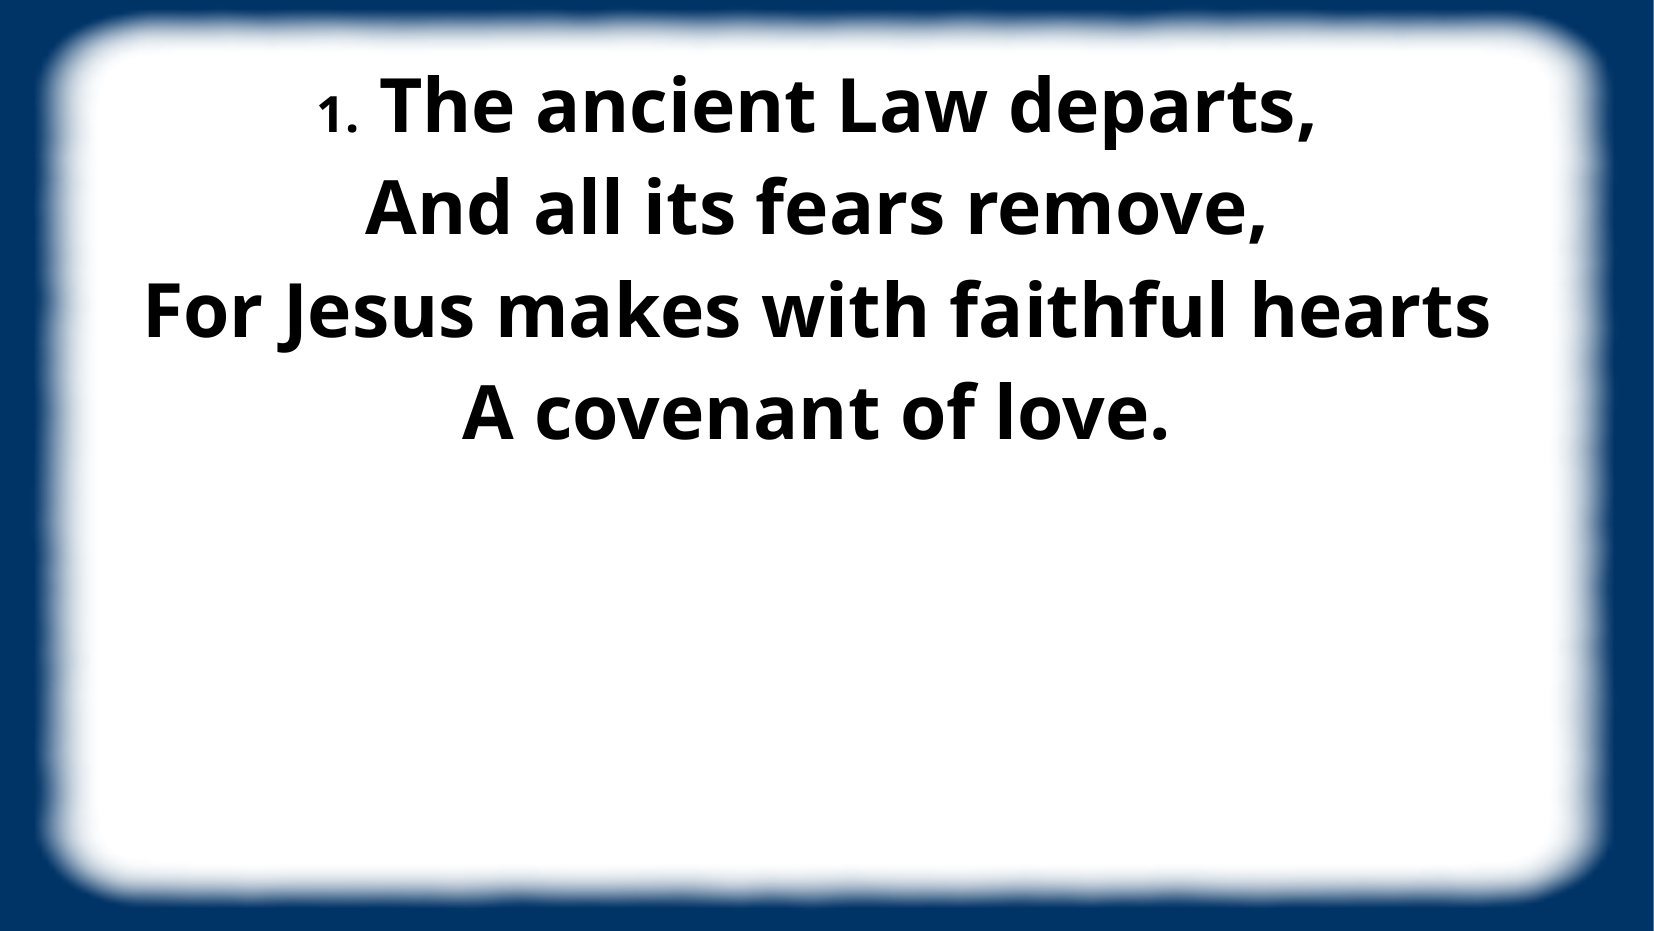

1. The ancient Law departs,
And all its fears remove,
For Jesus makes with faithful hearts
A covenant of love.